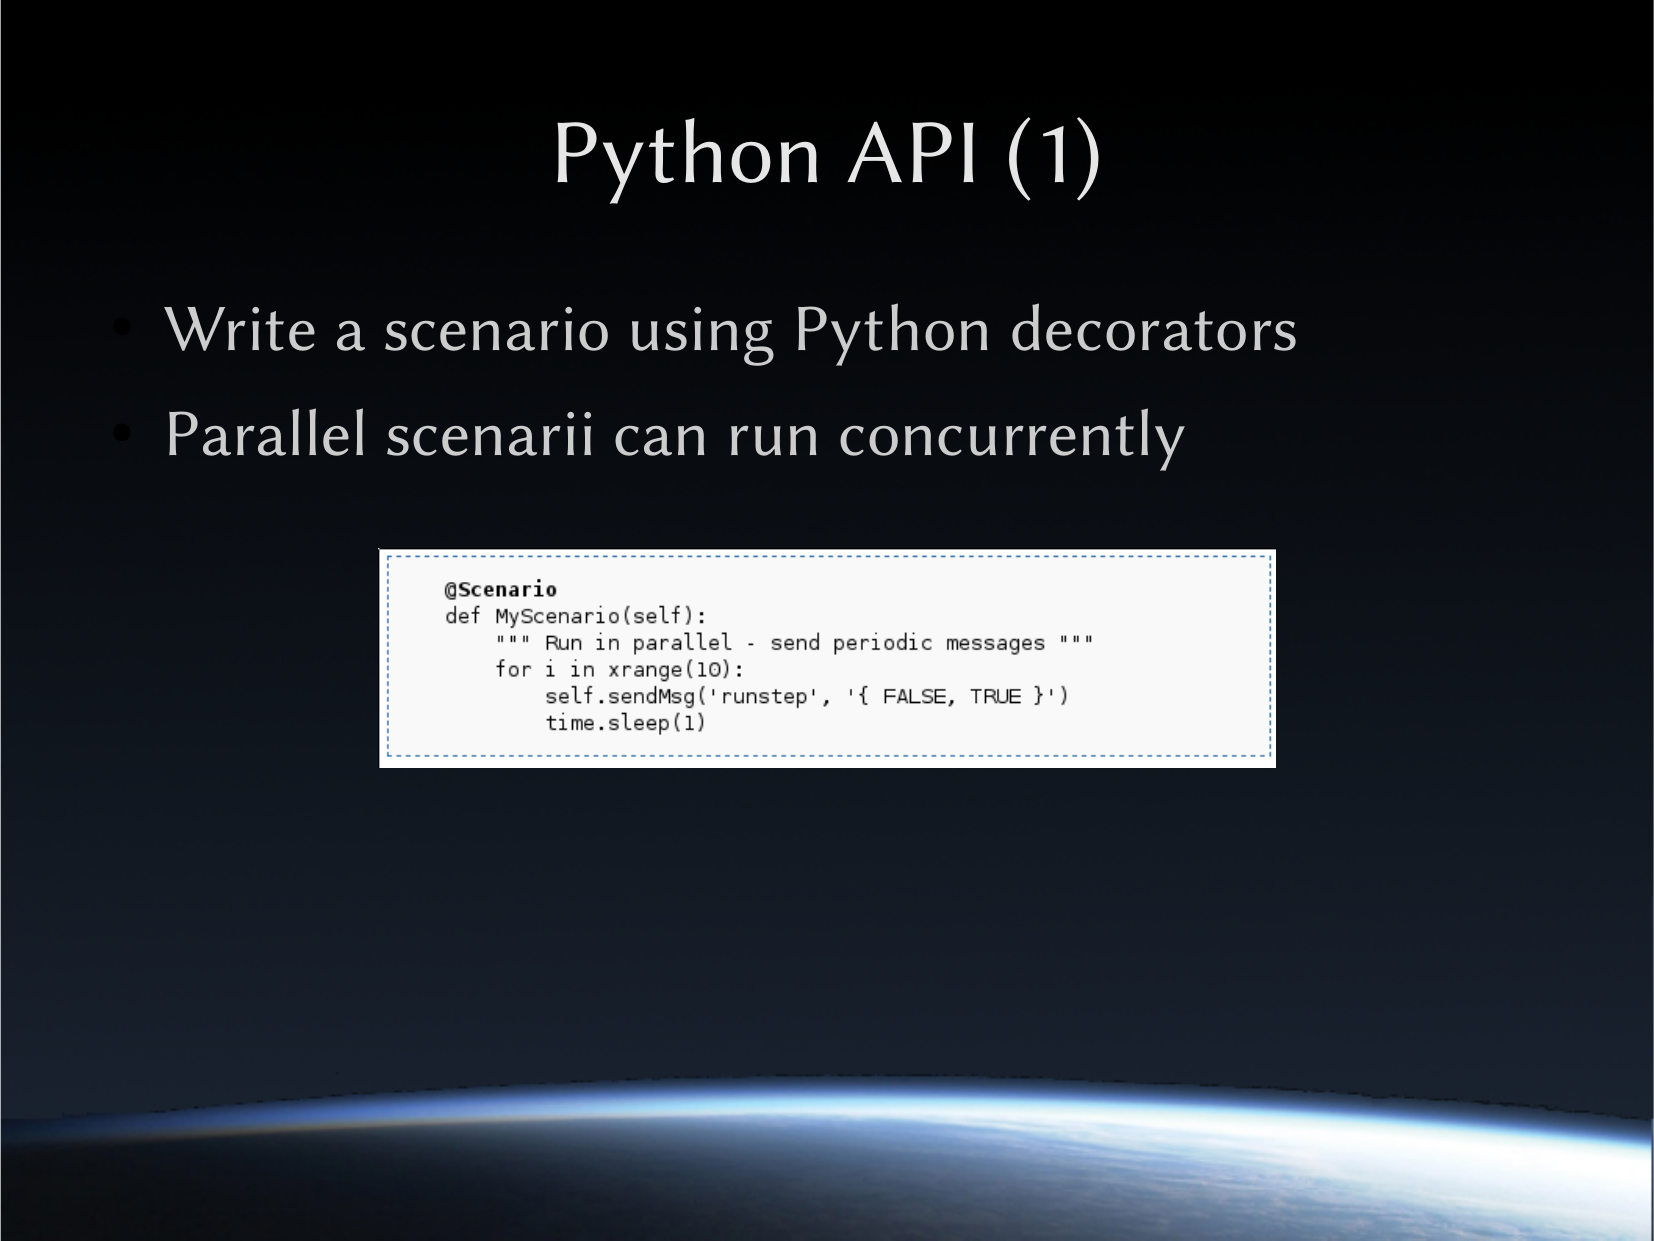

# Python API (1)
Write a scenario using Python decorators
Parallel scenarii can run concurrently